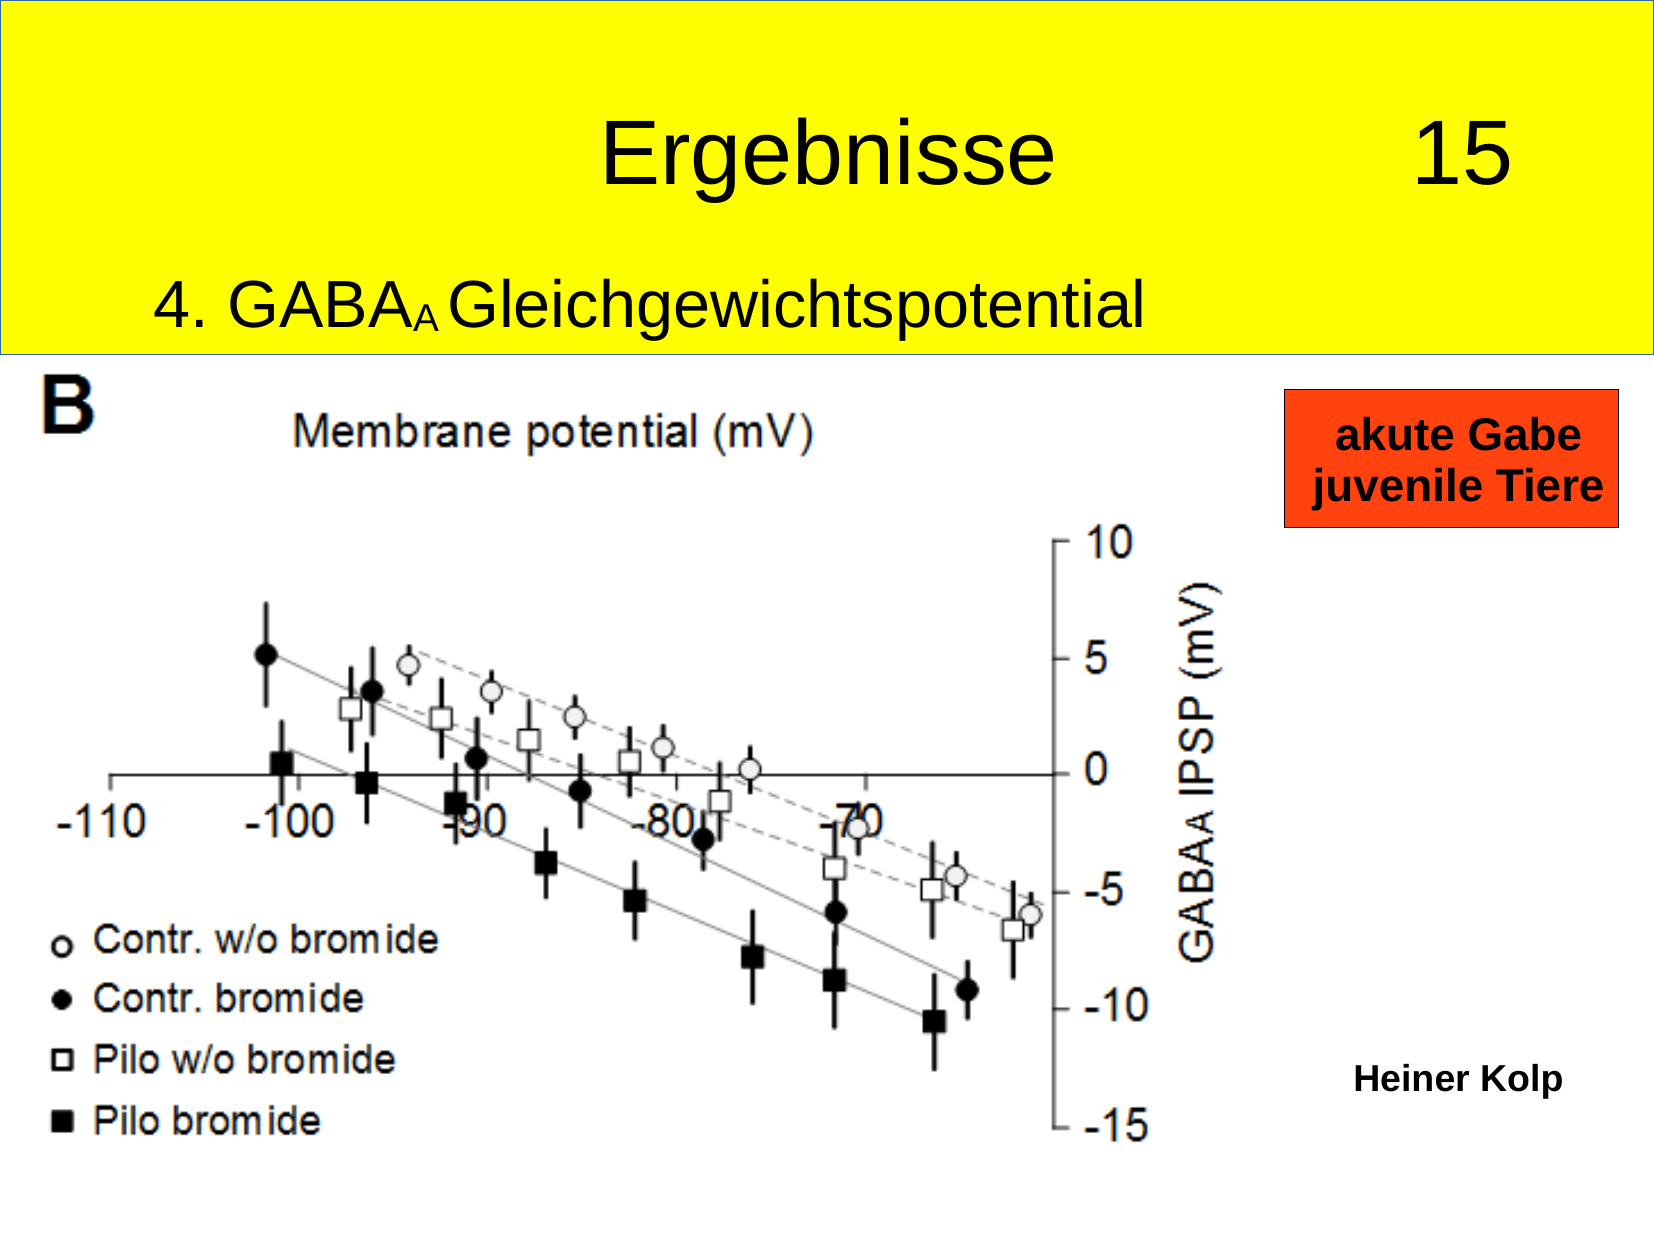

Ergebnisse
# 4. GABAA Gleichgewichtspotential
akute Gabe
juvenile Tiere
Heiner Kolp